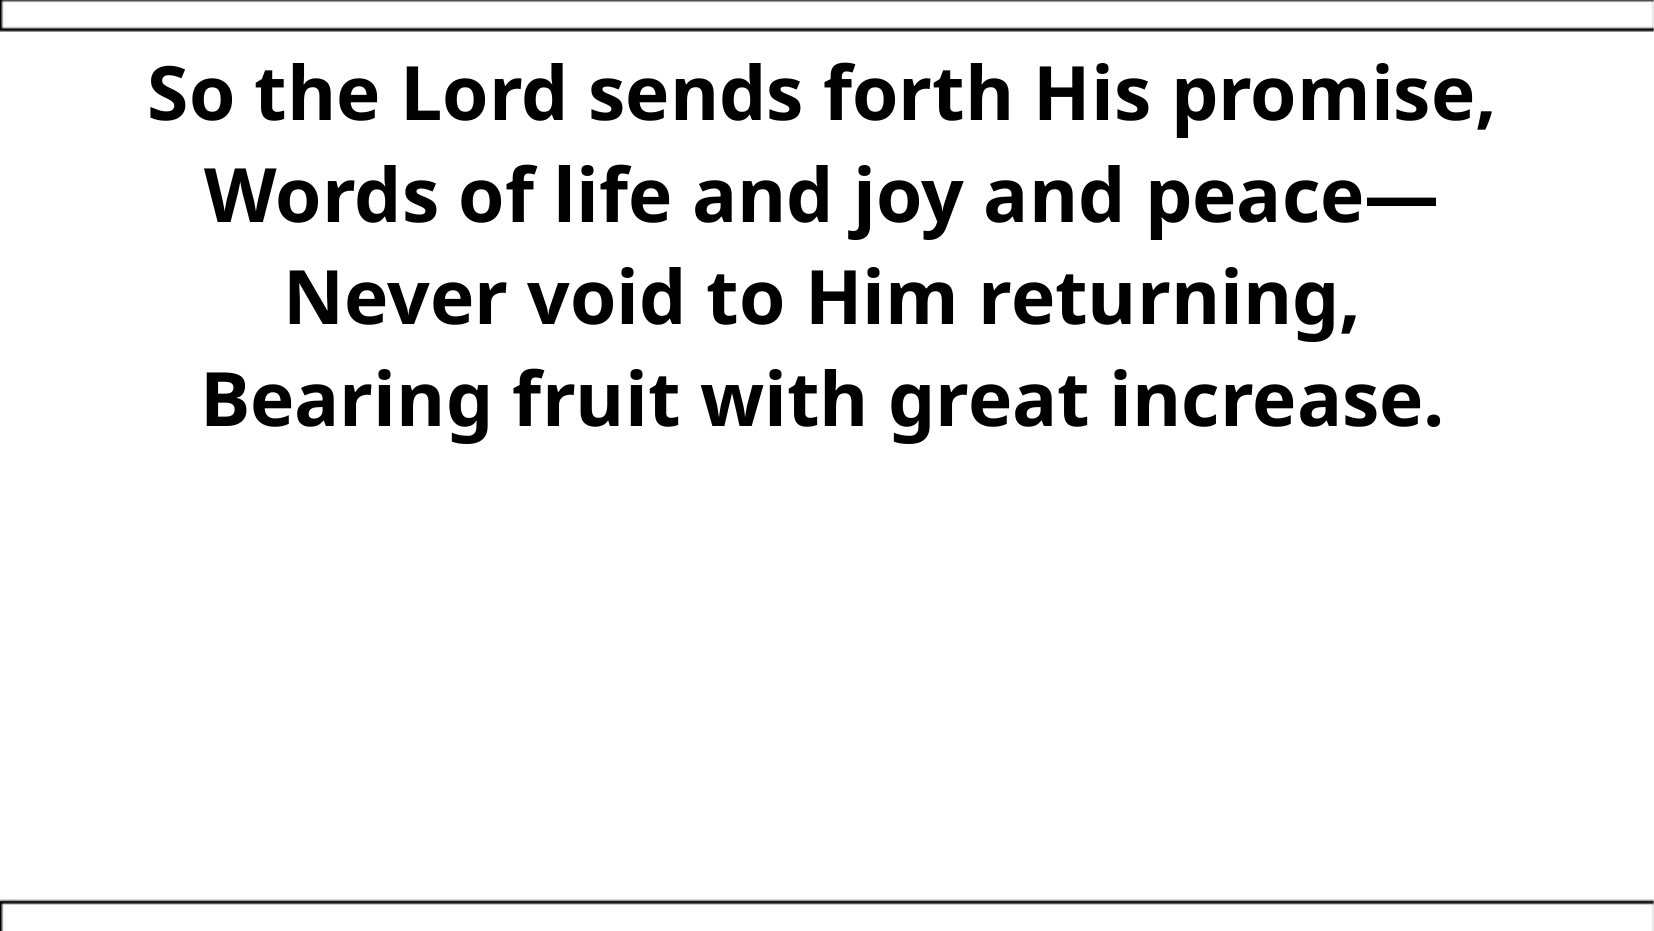

So the Lord sends forth His promise,
Words of life and joy and peace—
Never void to Him returning,
Bearing fruit with great increase.